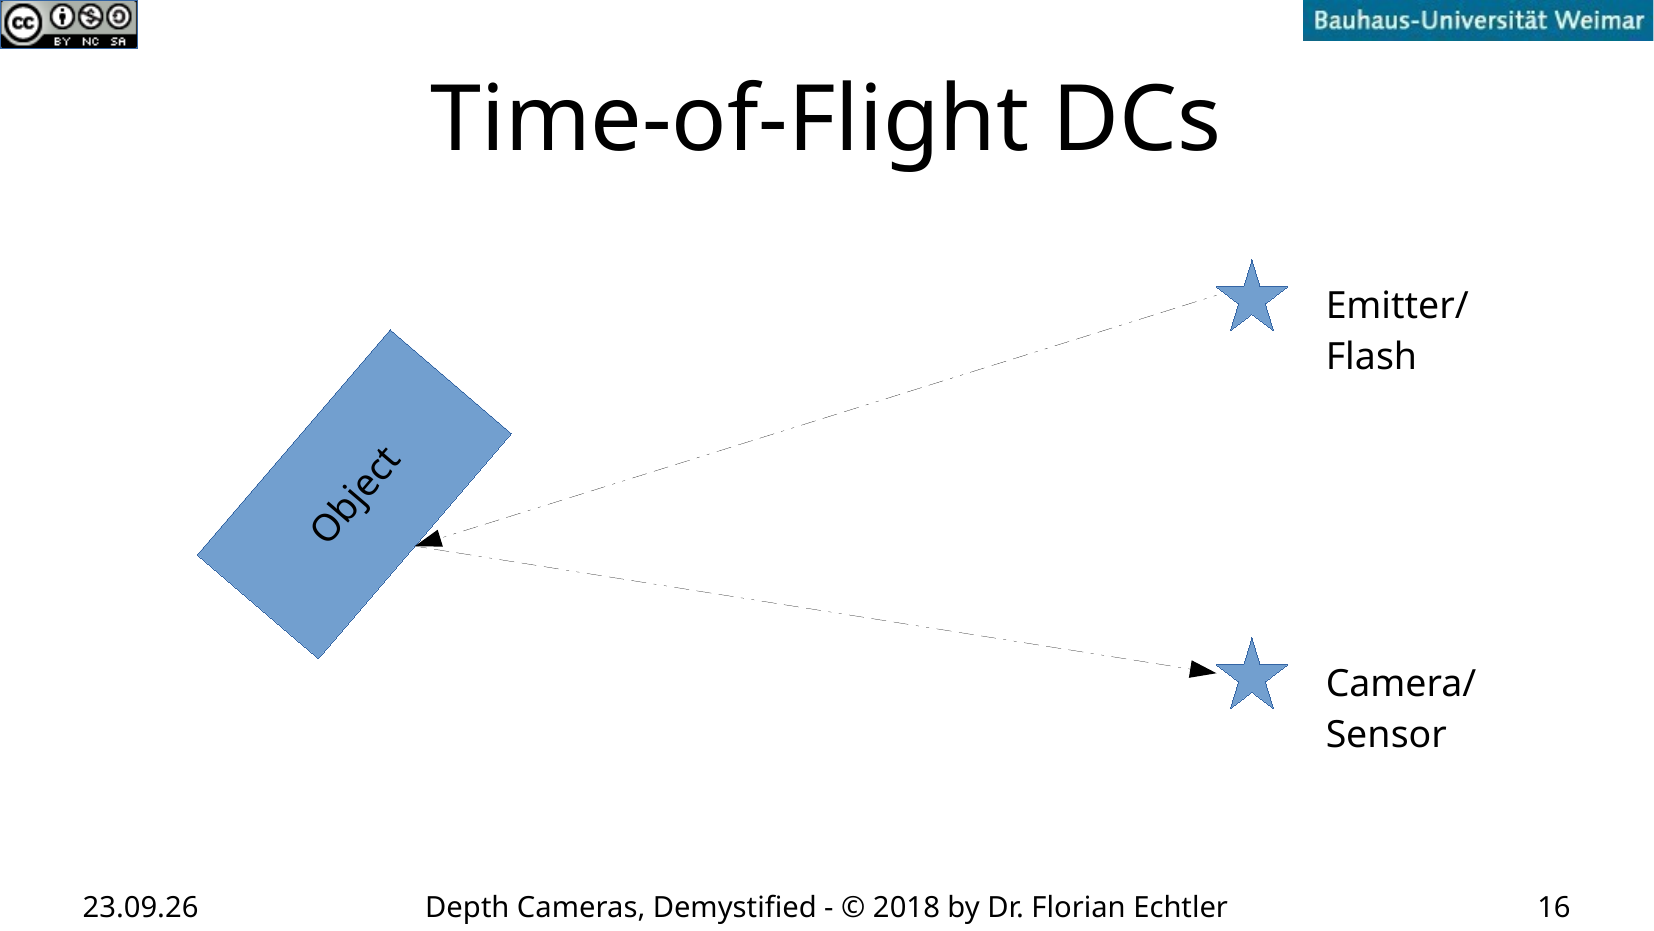

# Time-of-Flight DCs
Emitter/Flash
Object
Camera/Sensor
Depth Cameras, Demystified - © 2018 by Dr. Florian Echtler
16